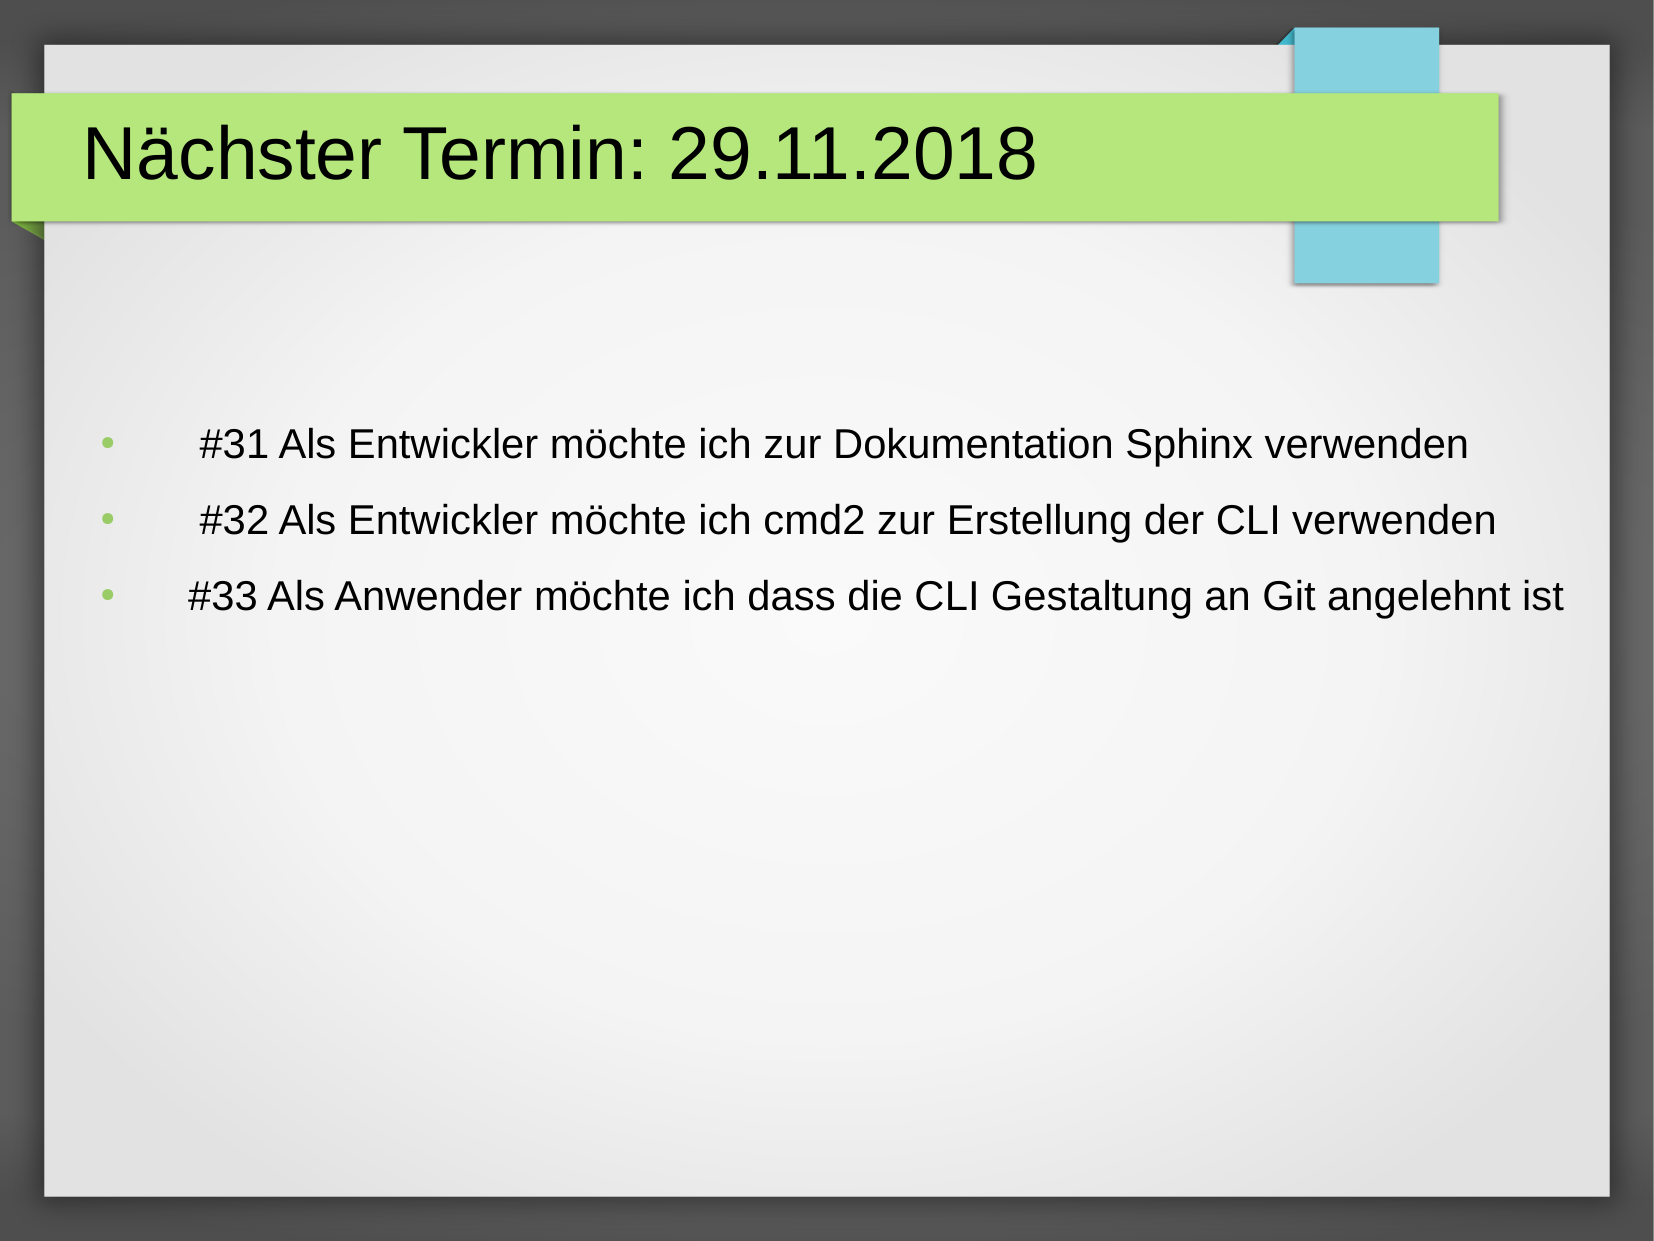

# Nächster Termin: 29.11.2018
 #31 Als Entwickler möchte ich zur Dokumentation Sphinx verwenden
 #32 Als Entwickler möchte ich cmd2 zur Erstellung der CLI verwenden
 #33 Als Anwender möchte ich dass die CLI Gestaltung an Git angelehnt ist